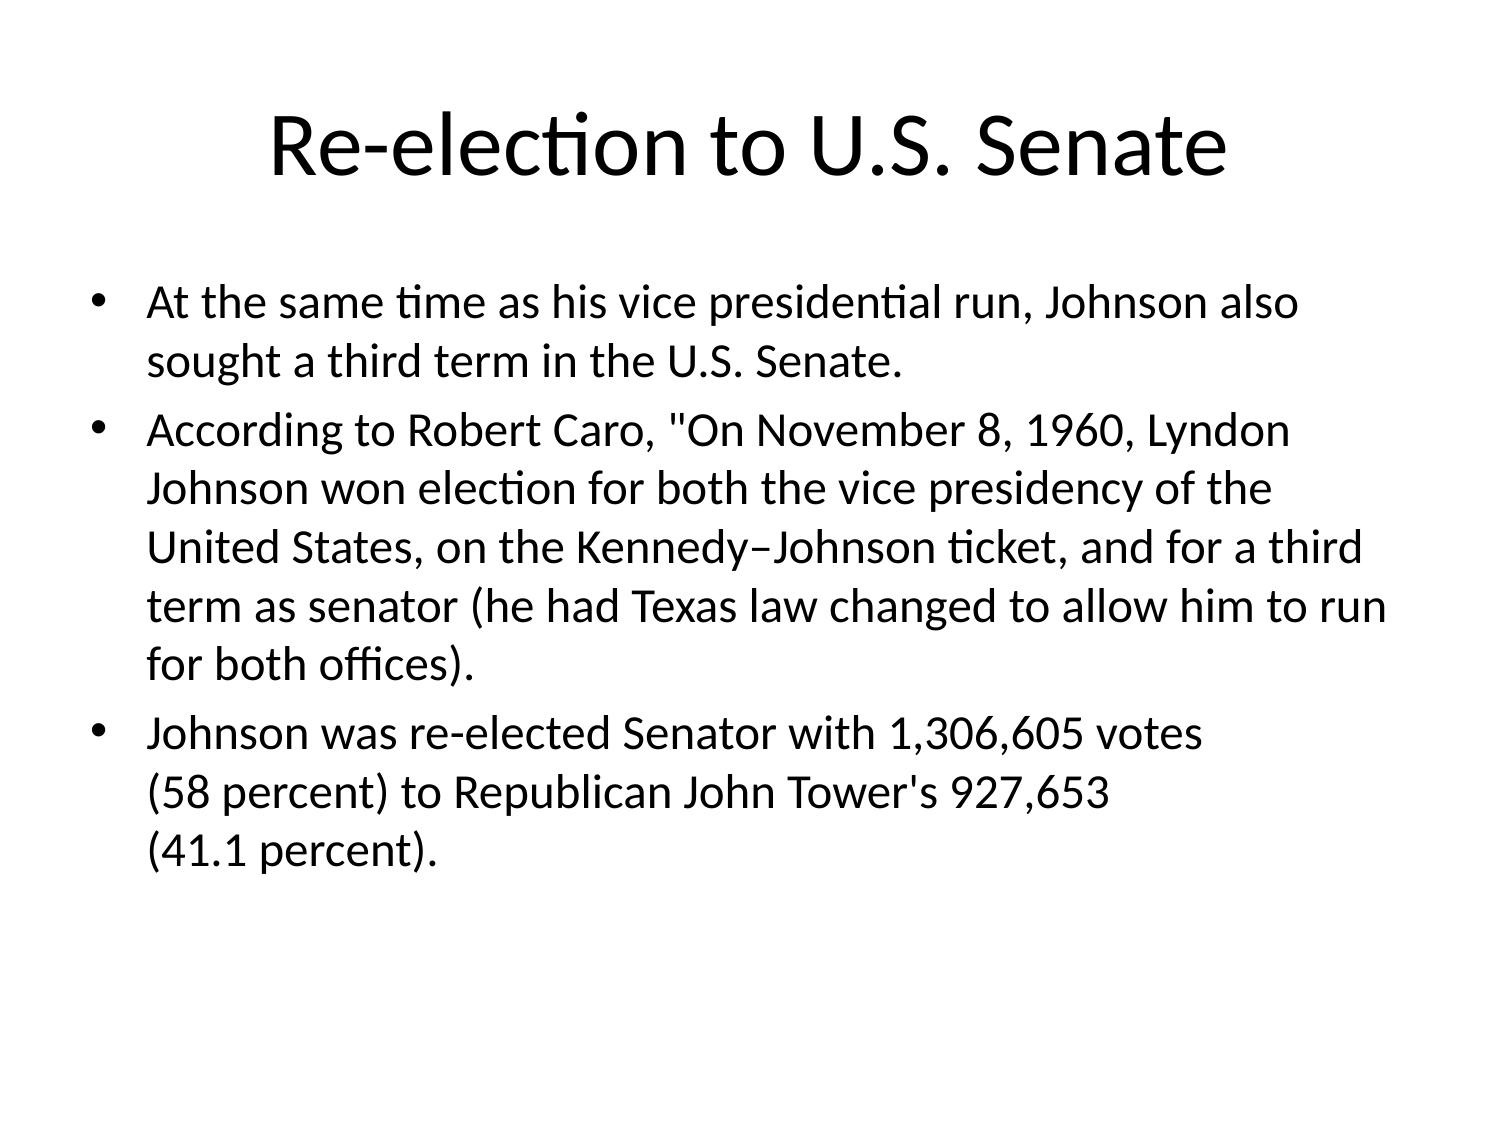

# Re-election to U.S. Senate
At the same time as his vice presidential run, Johnson also sought a third term in the U.S. Senate.
According to Robert Caro, "On November 8, 1960, Lyndon Johnson won election for both the vice presidency of the United States, on the Kennedy–Johnson ticket, and for a third term as senator (he had Texas law changed to allow him to run for both offices).
Johnson was re-elected Senator with 1,306,605 votes (58 percent) to Republican John Tower's 927,653 (41.1 percent).